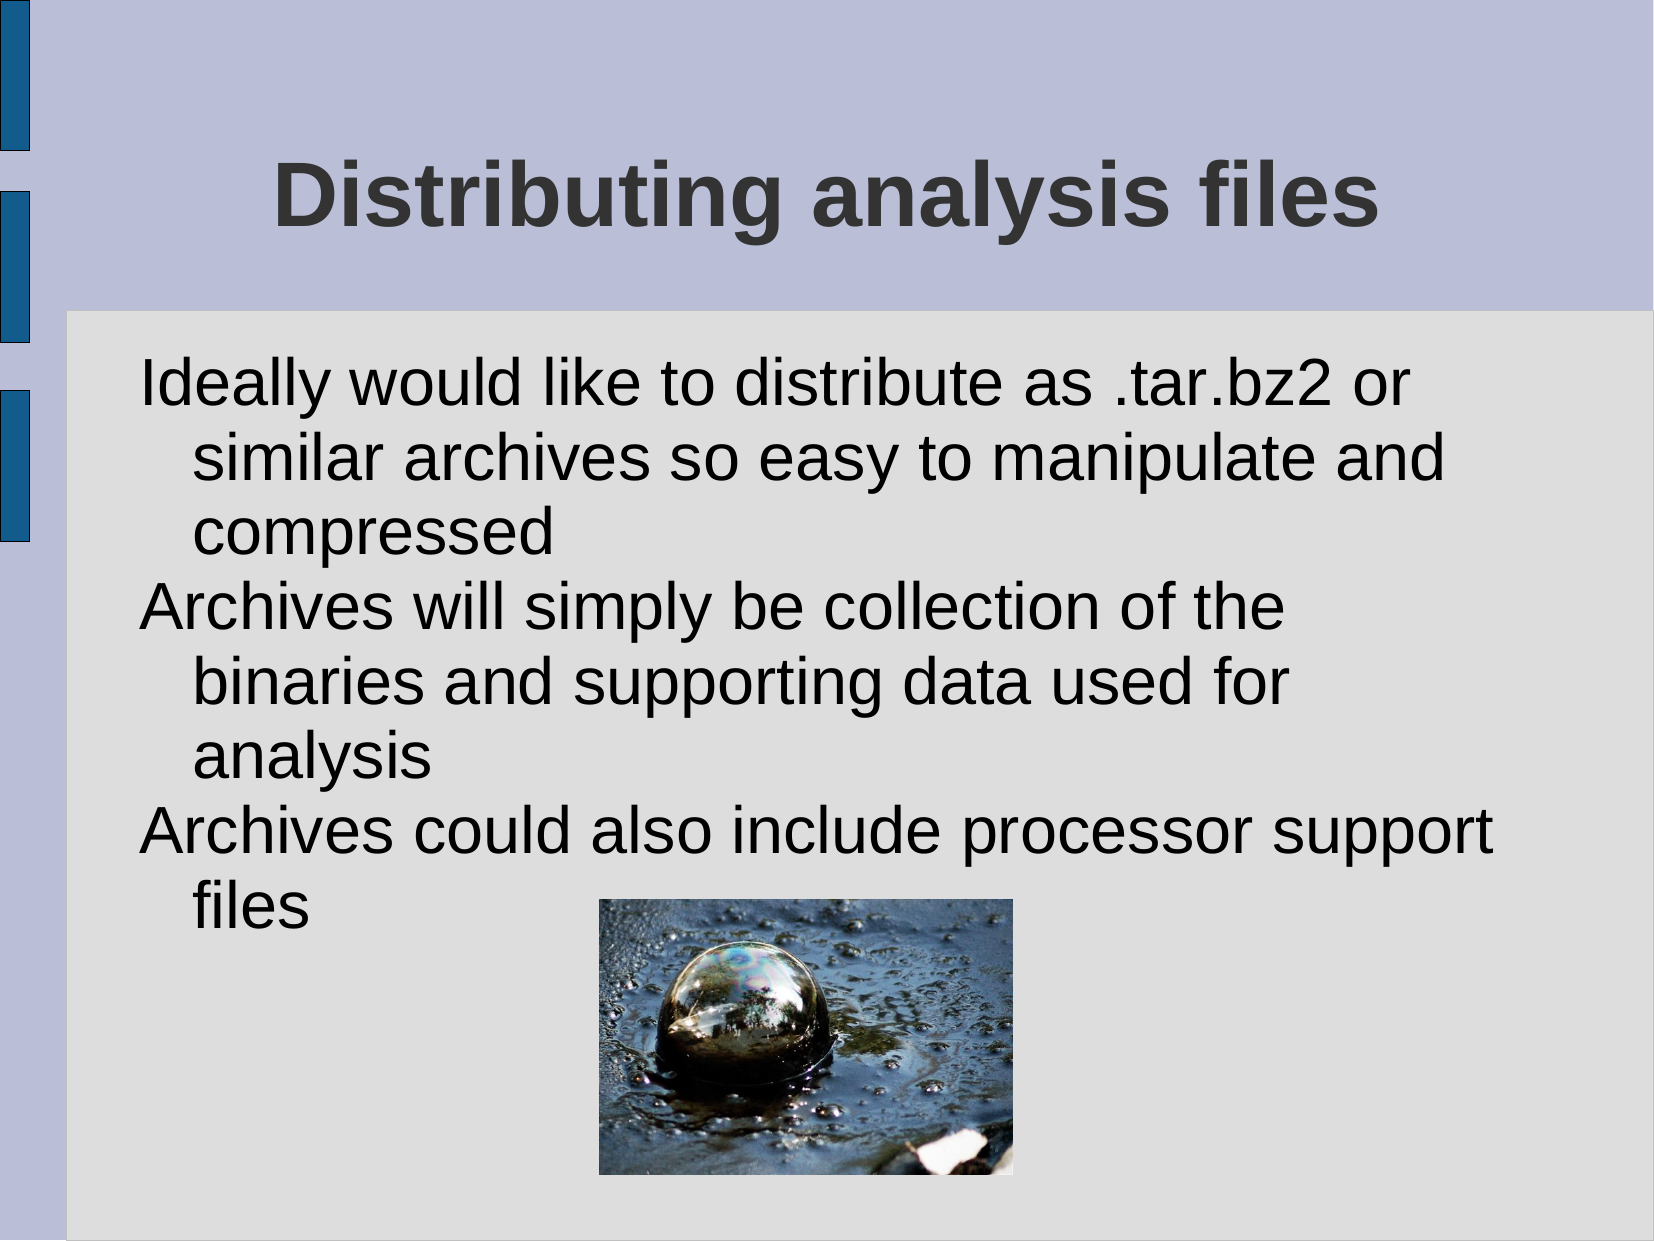

# Distributing analysis files
Ideally would like to distribute as .tar.bz2 or similar archives so easy to manipulate and compressed
Archives will simply be collection of the binaries and supporting data used for analysis
Archives could also include processor support files